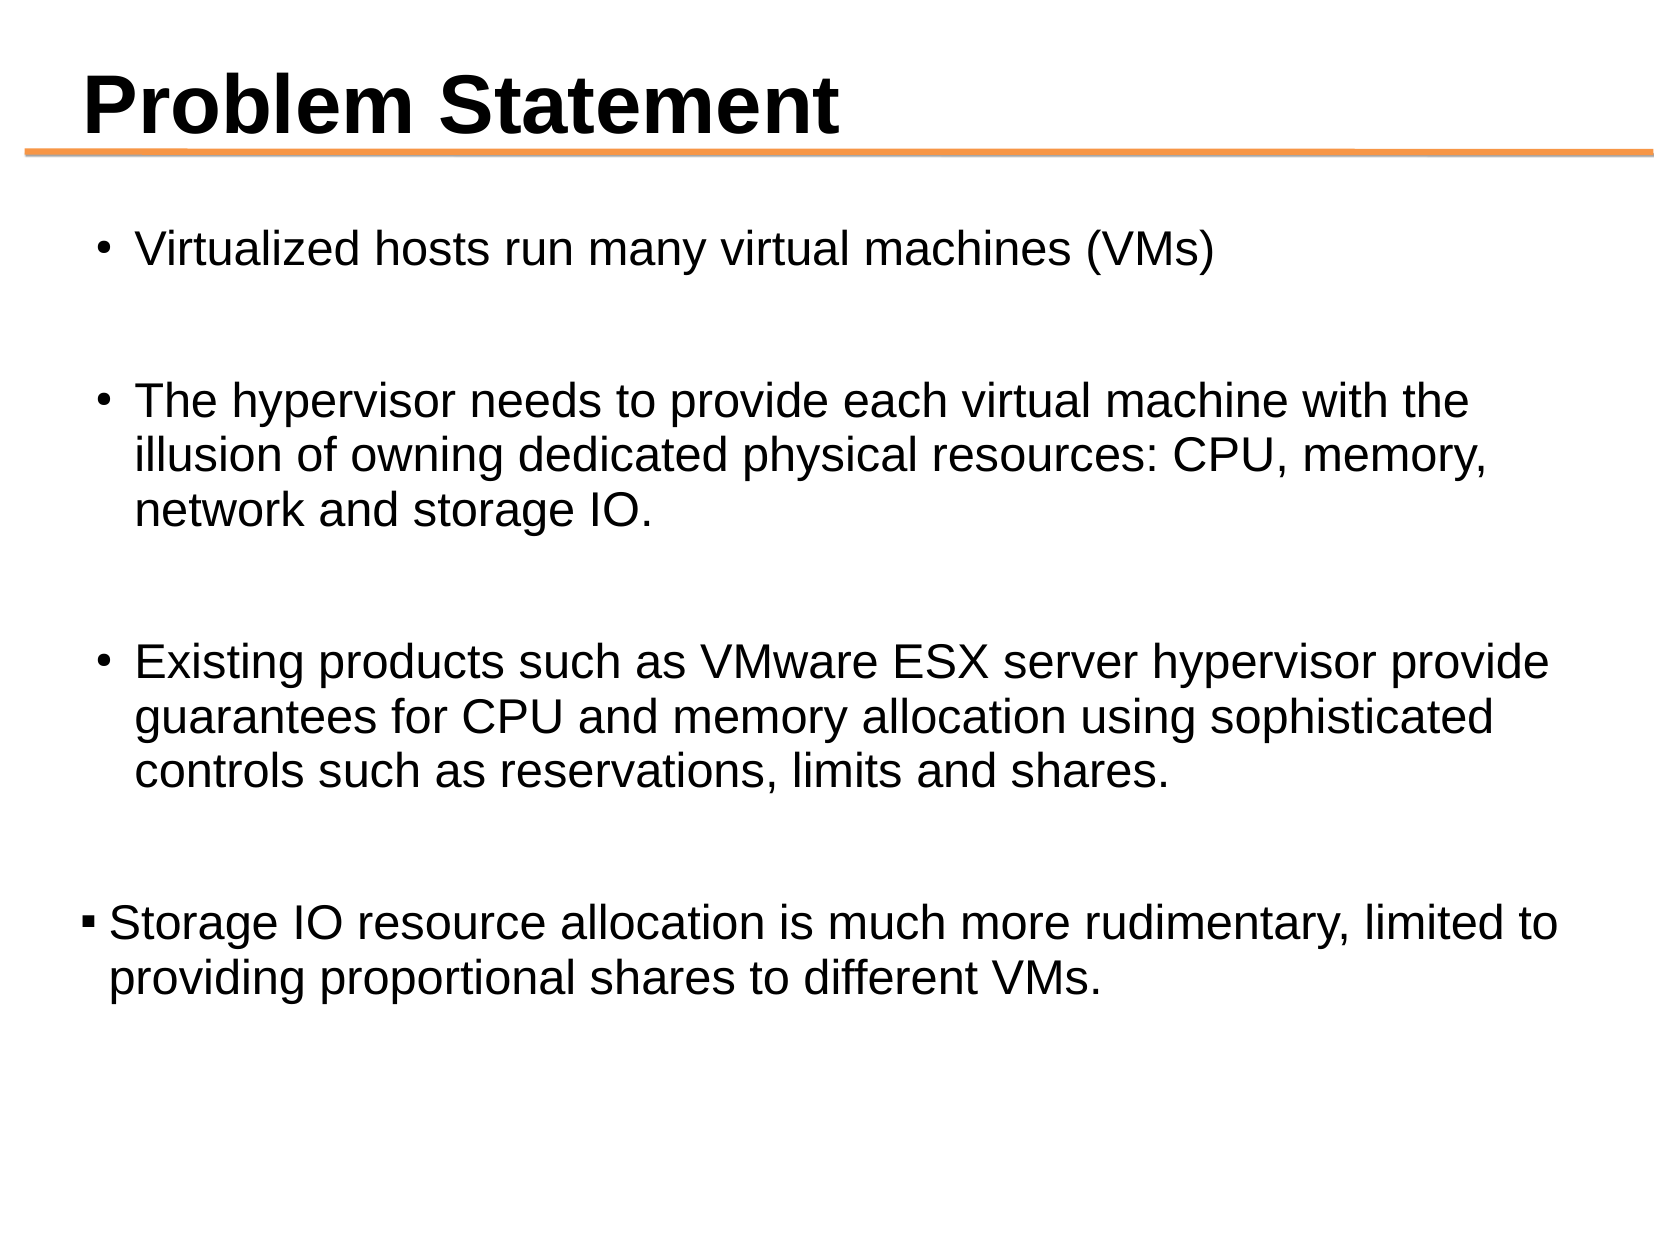

# Problem Statement
Virtualized hosts run many virtual machines (VMs)
The hypervisor needs to provide each virtual machine with the illusion of owning dedicated physical resources: CPU, memory, network and storage IO.
Existing products such as VMware ESX server hypervisor provide guarantees for CPU and memory allocation using sophisticated controls such as reservations, limits and shares.
Storage IO resource allocation is much more rudimentary, limited to providing proportional shares to different VMs.